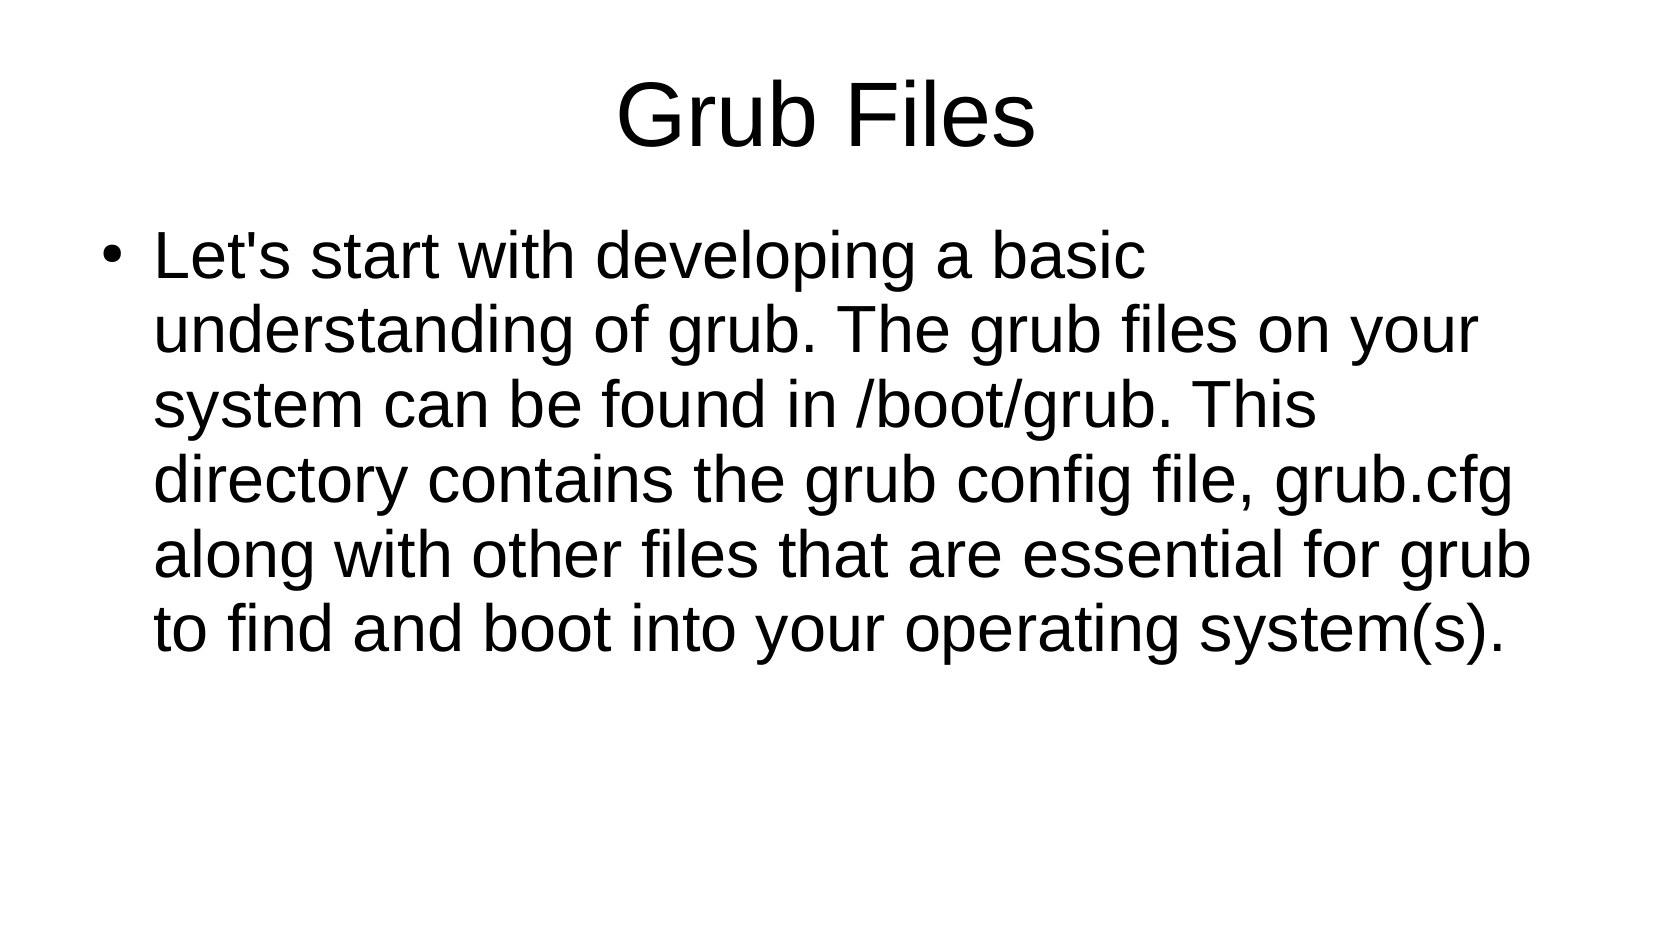

# Grub Files
Let's start with developing a basic understanding of grub. The grub files on your system can be found in /boot/grub. This directory contains the grub config file, grub.cfg along with other files that are essential for grub to find and boot into your operating system(s).